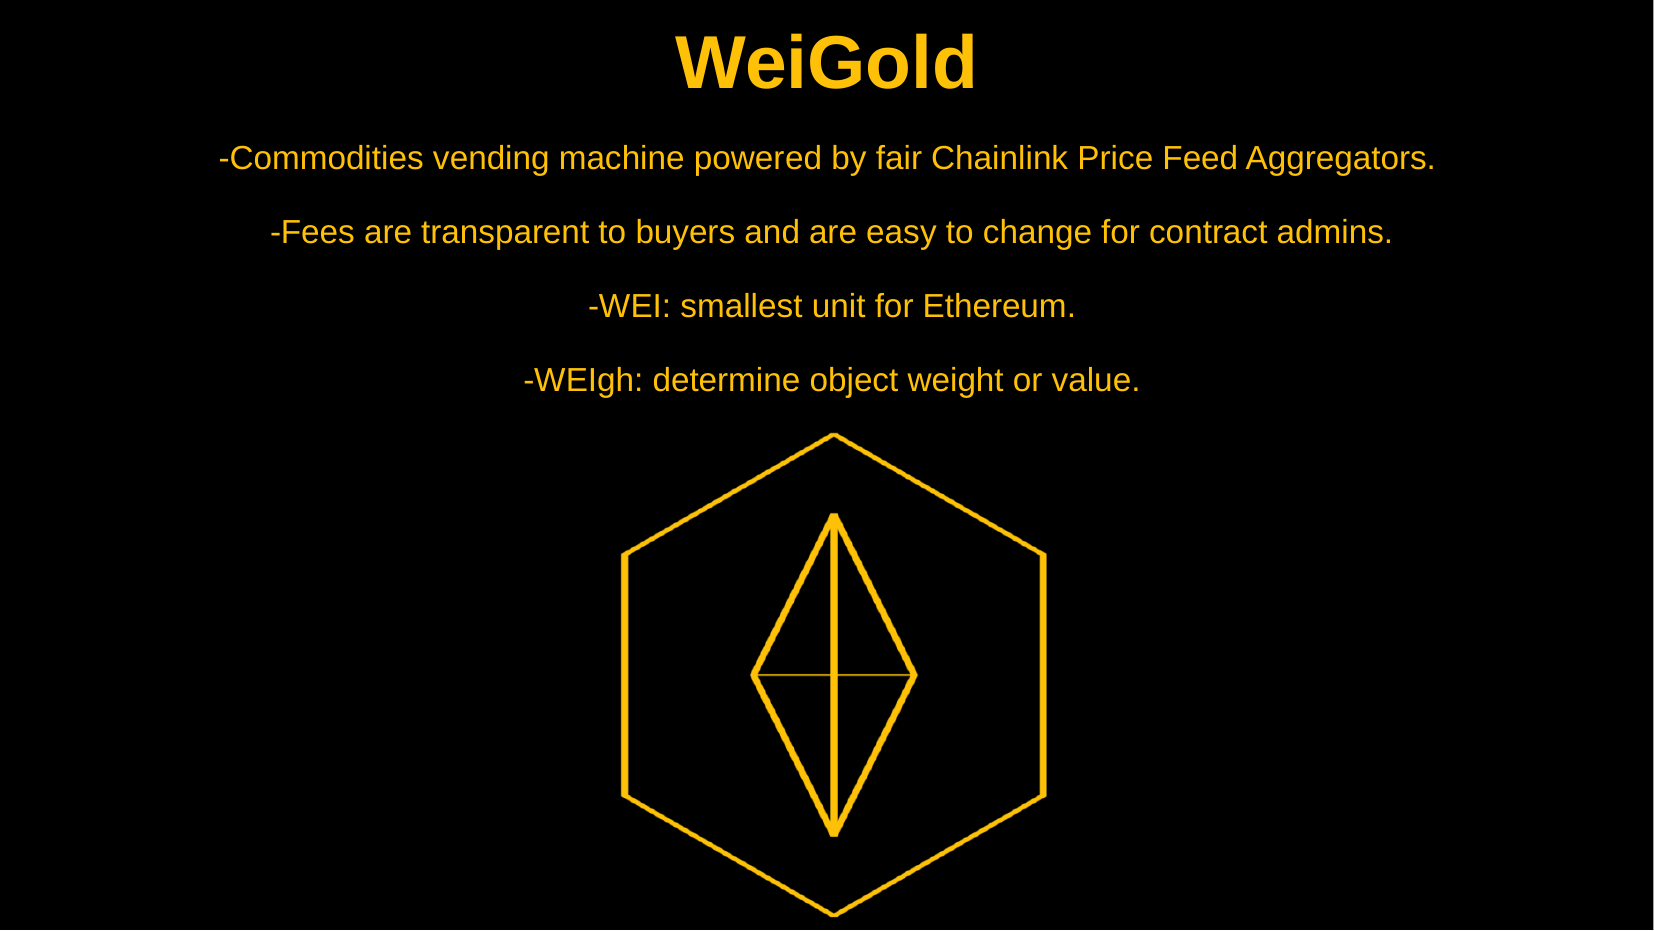

# WeiGold
-Commodities vending machine powered by fair Chainlink Price Feed Aggregators.
-Fees are transparent to buyers and are easy to change for contract admins.
-WEI: smallest unit for Ethereum.
-WEIgh: determine object weight or value.